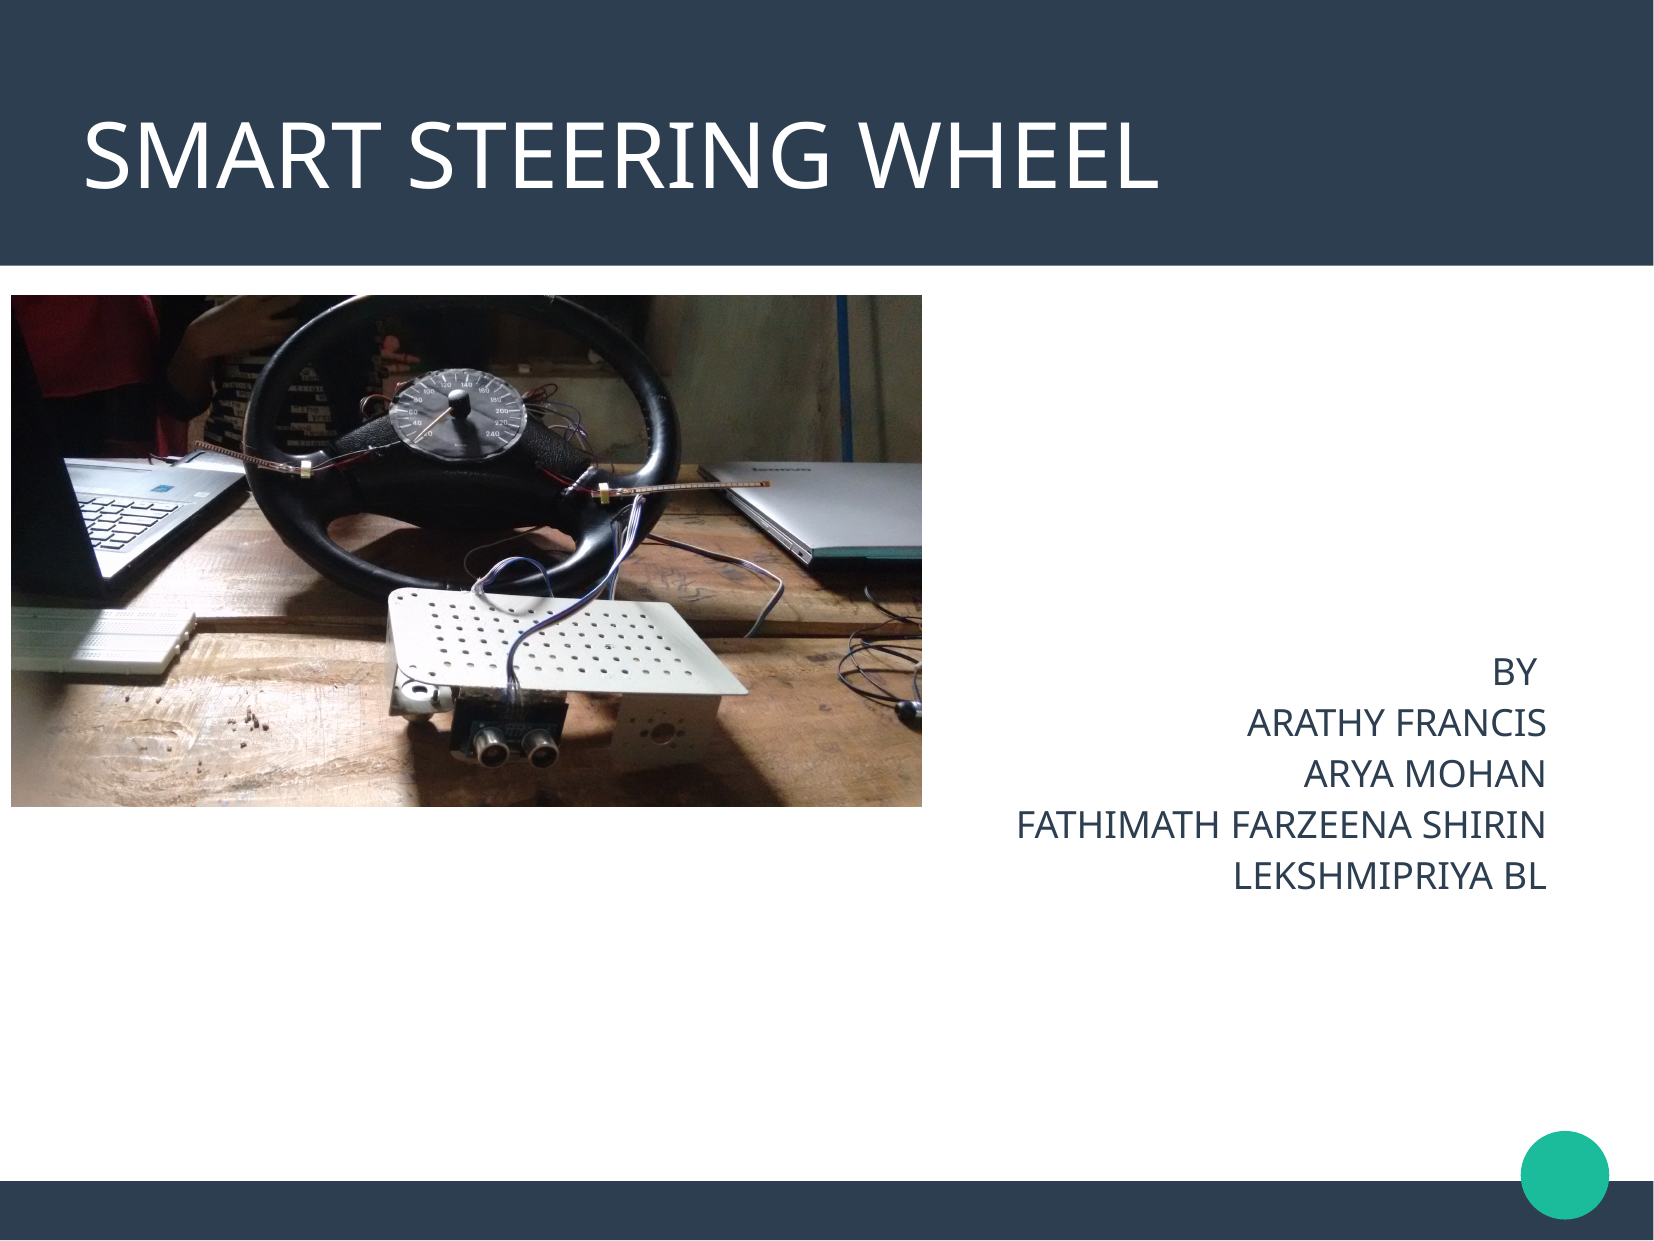

# SMART STEERING WHEEL
BY
ARATHY FRANCIS
ARYA MOHAN
FATHIMATH FARZEENA SHIRIN
LEKSHMIPRIYA BL